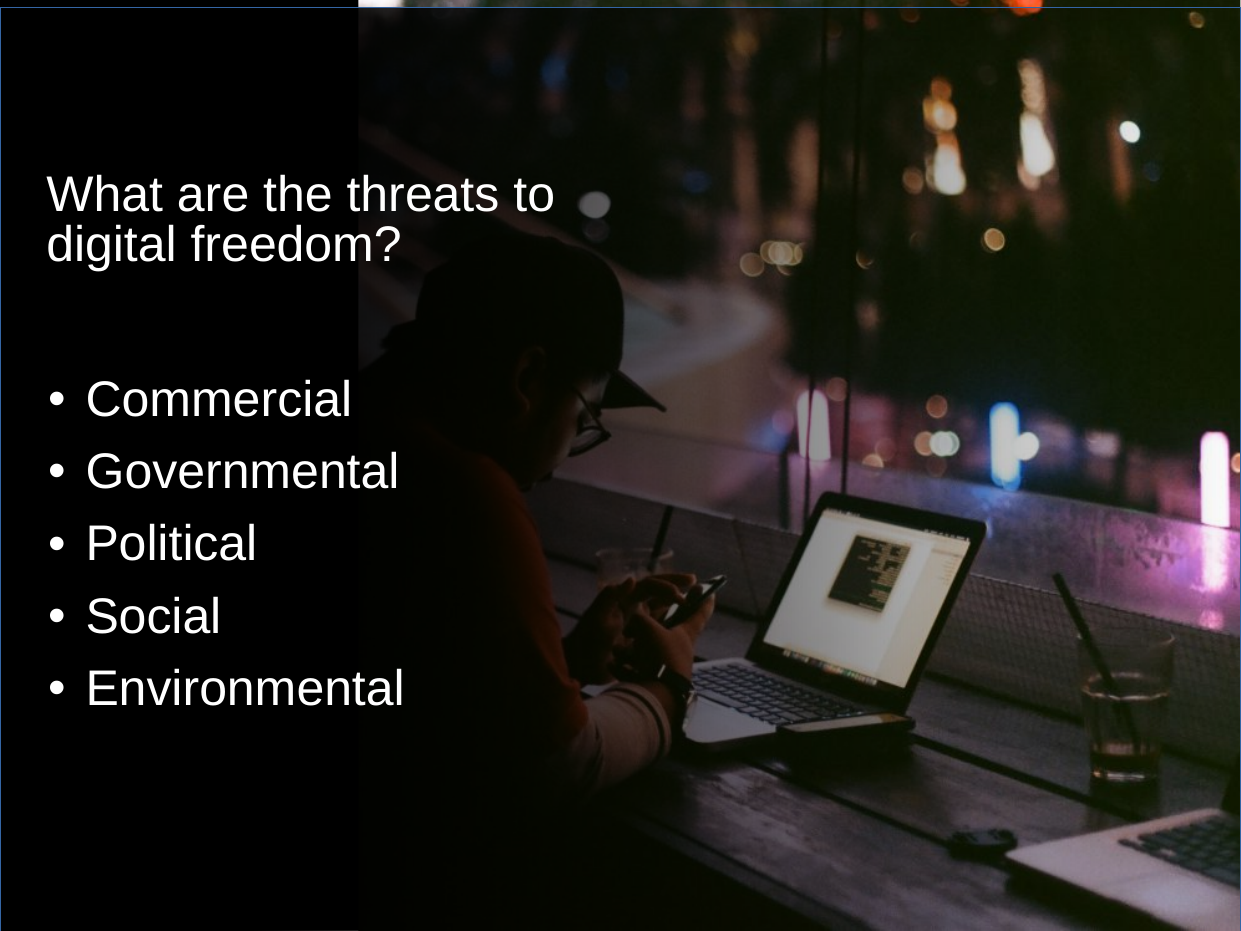

What are the threats to digital freedom?
Commercial
Governmental
Political
Social
Environmental